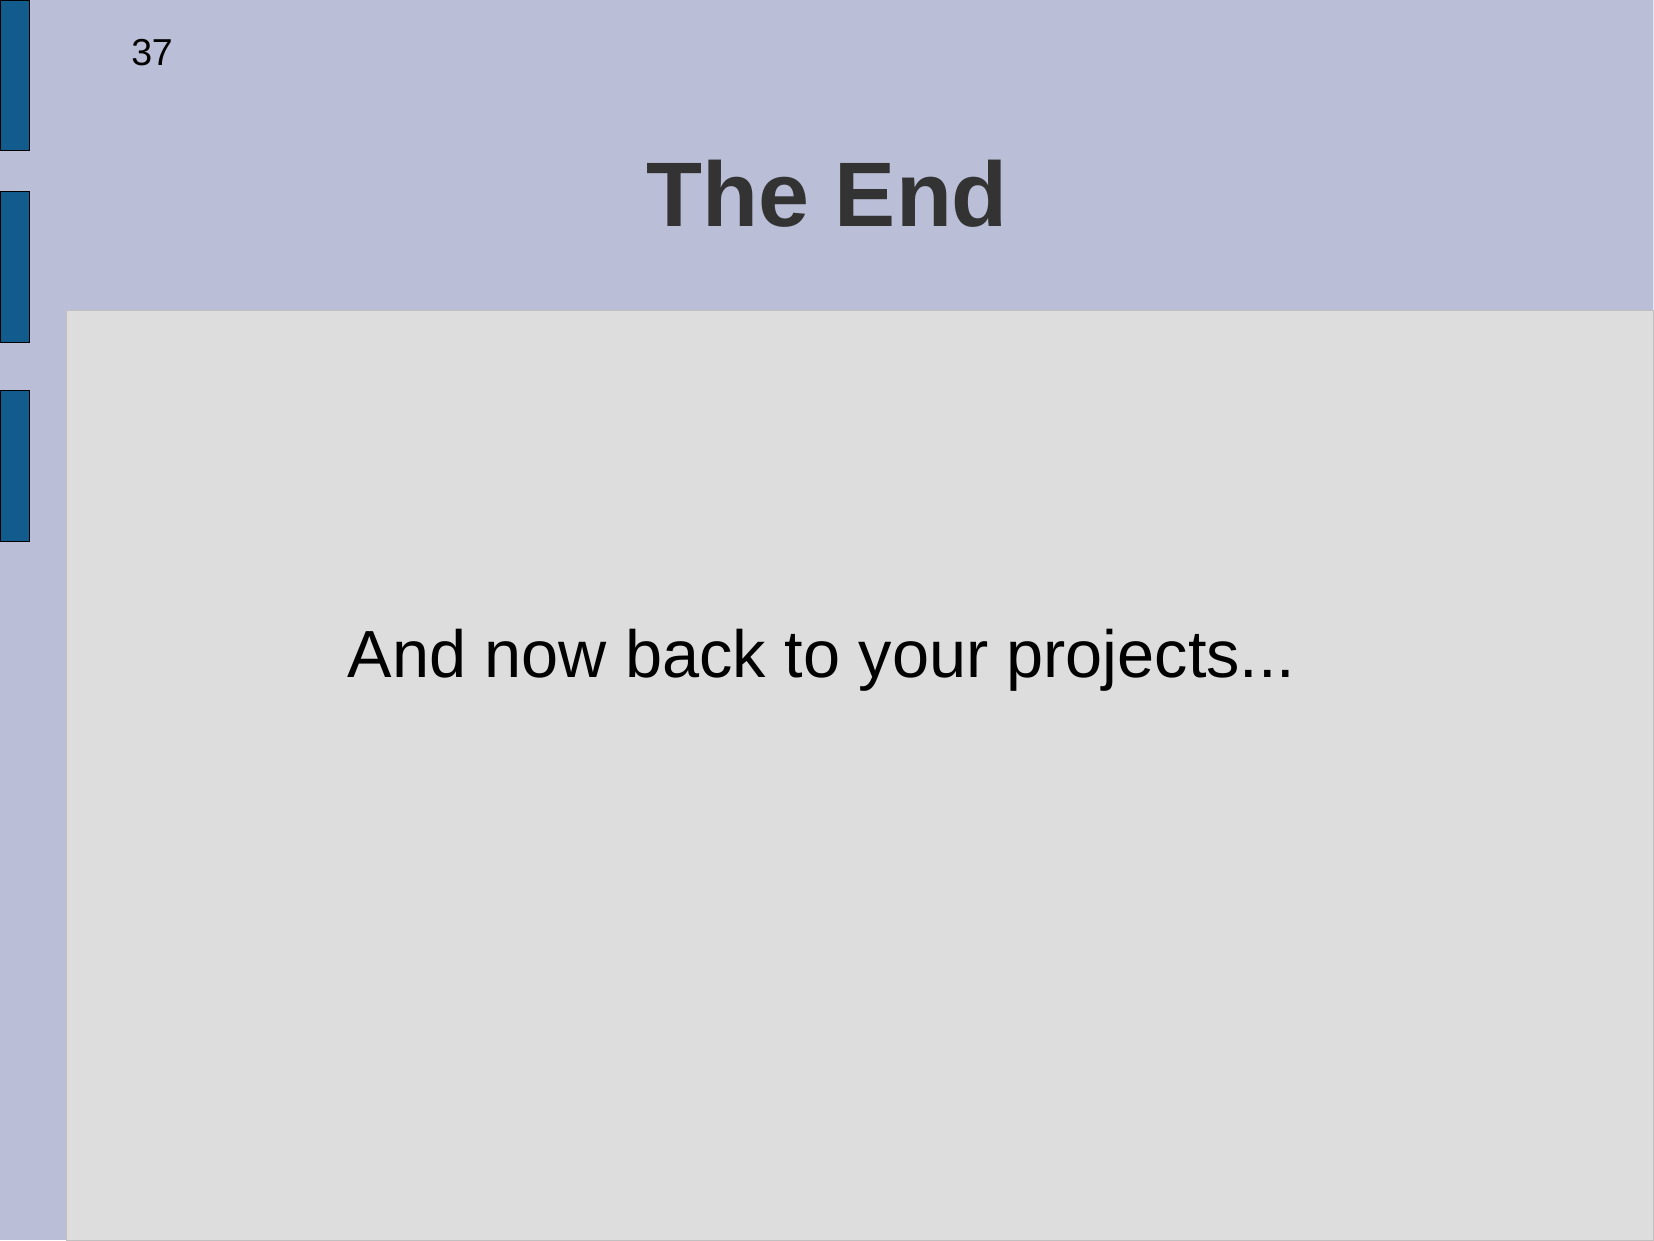

# The End
And now back to your projects...